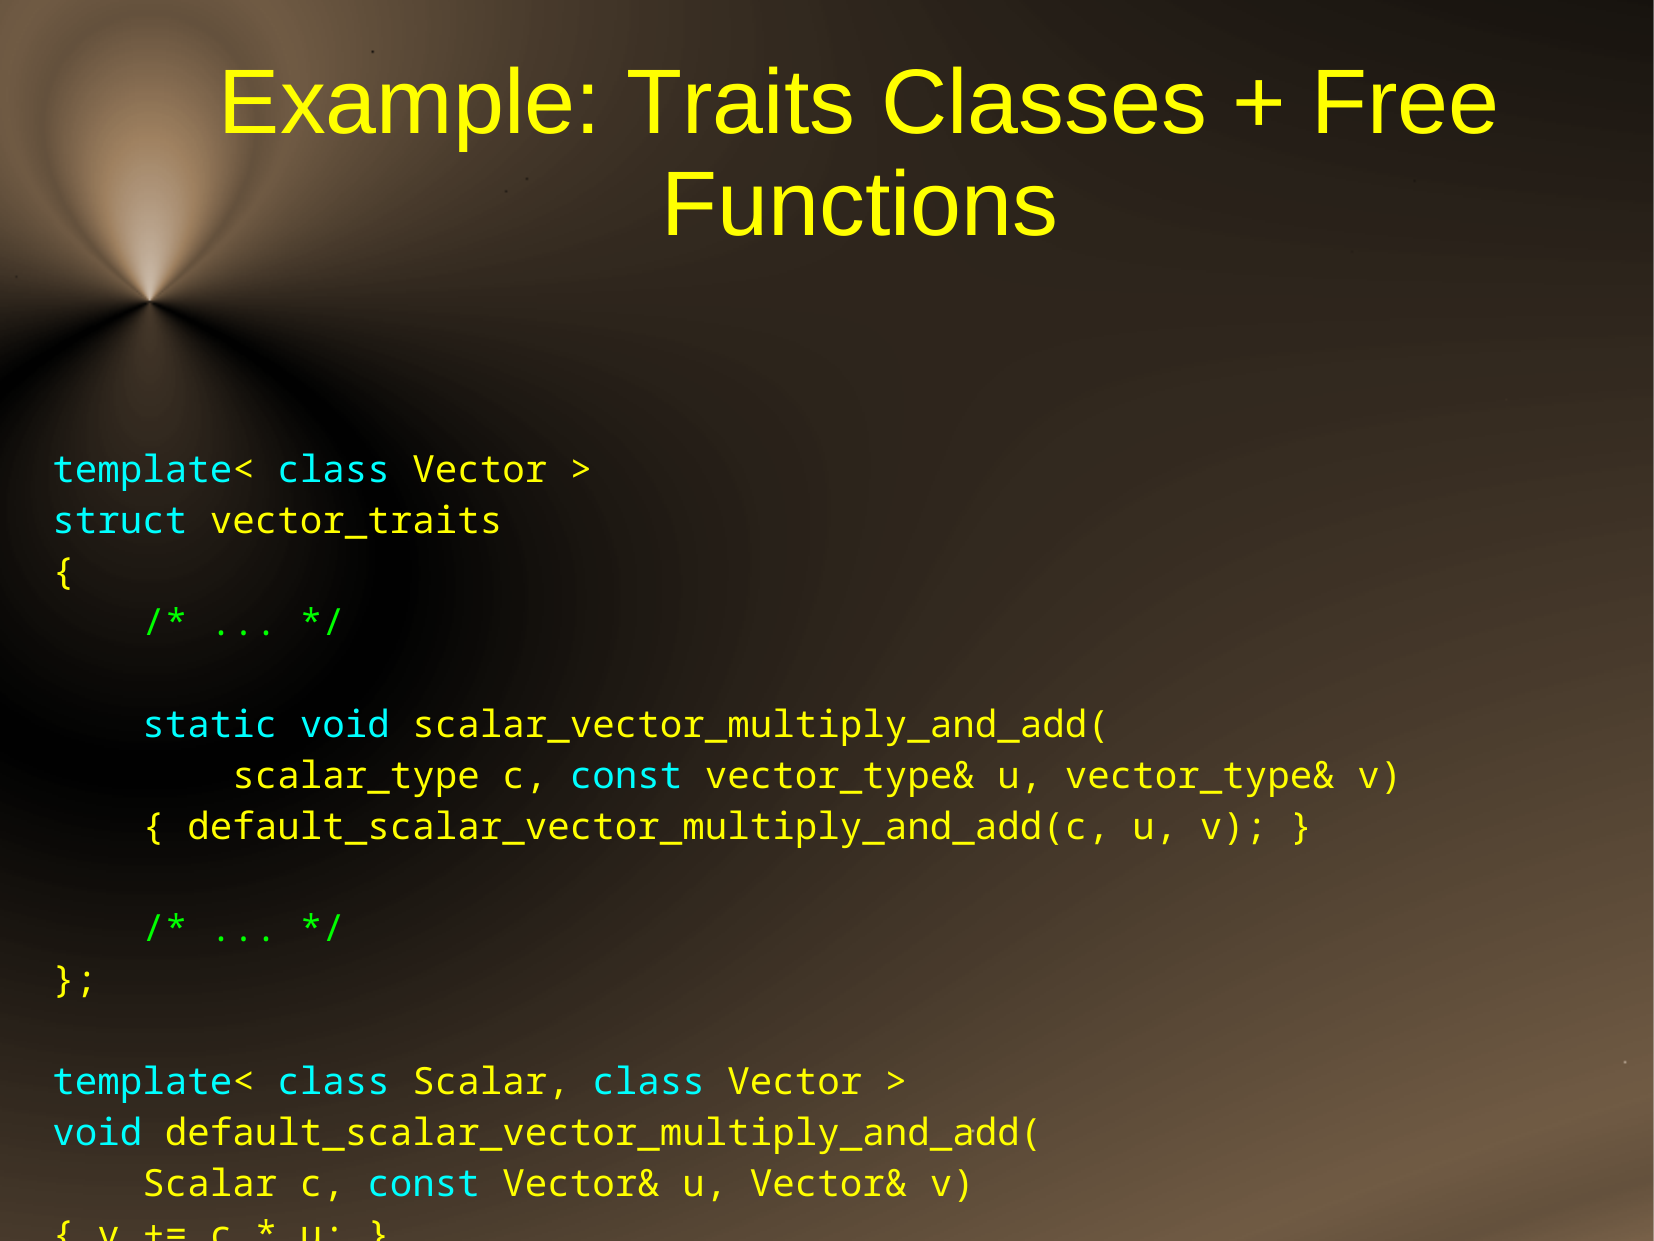

# Example: Traits Classes + Free Functions
template< class Vector >
struct vector_traits
{
 /* ... */
 static void scalar_vector_multiply_and_add(
 scalar_type c, const vector_type& u, vector_type& v)
 { default_scalar_vector_multiply_and_add(c, u, v); }
 /* ... */
};
template< class Scalar, class Vector >
void default_scalar_vector_multiply_and_add(
 Scalar c, const Vector& u, Vector& v)
{ v += c * u; }